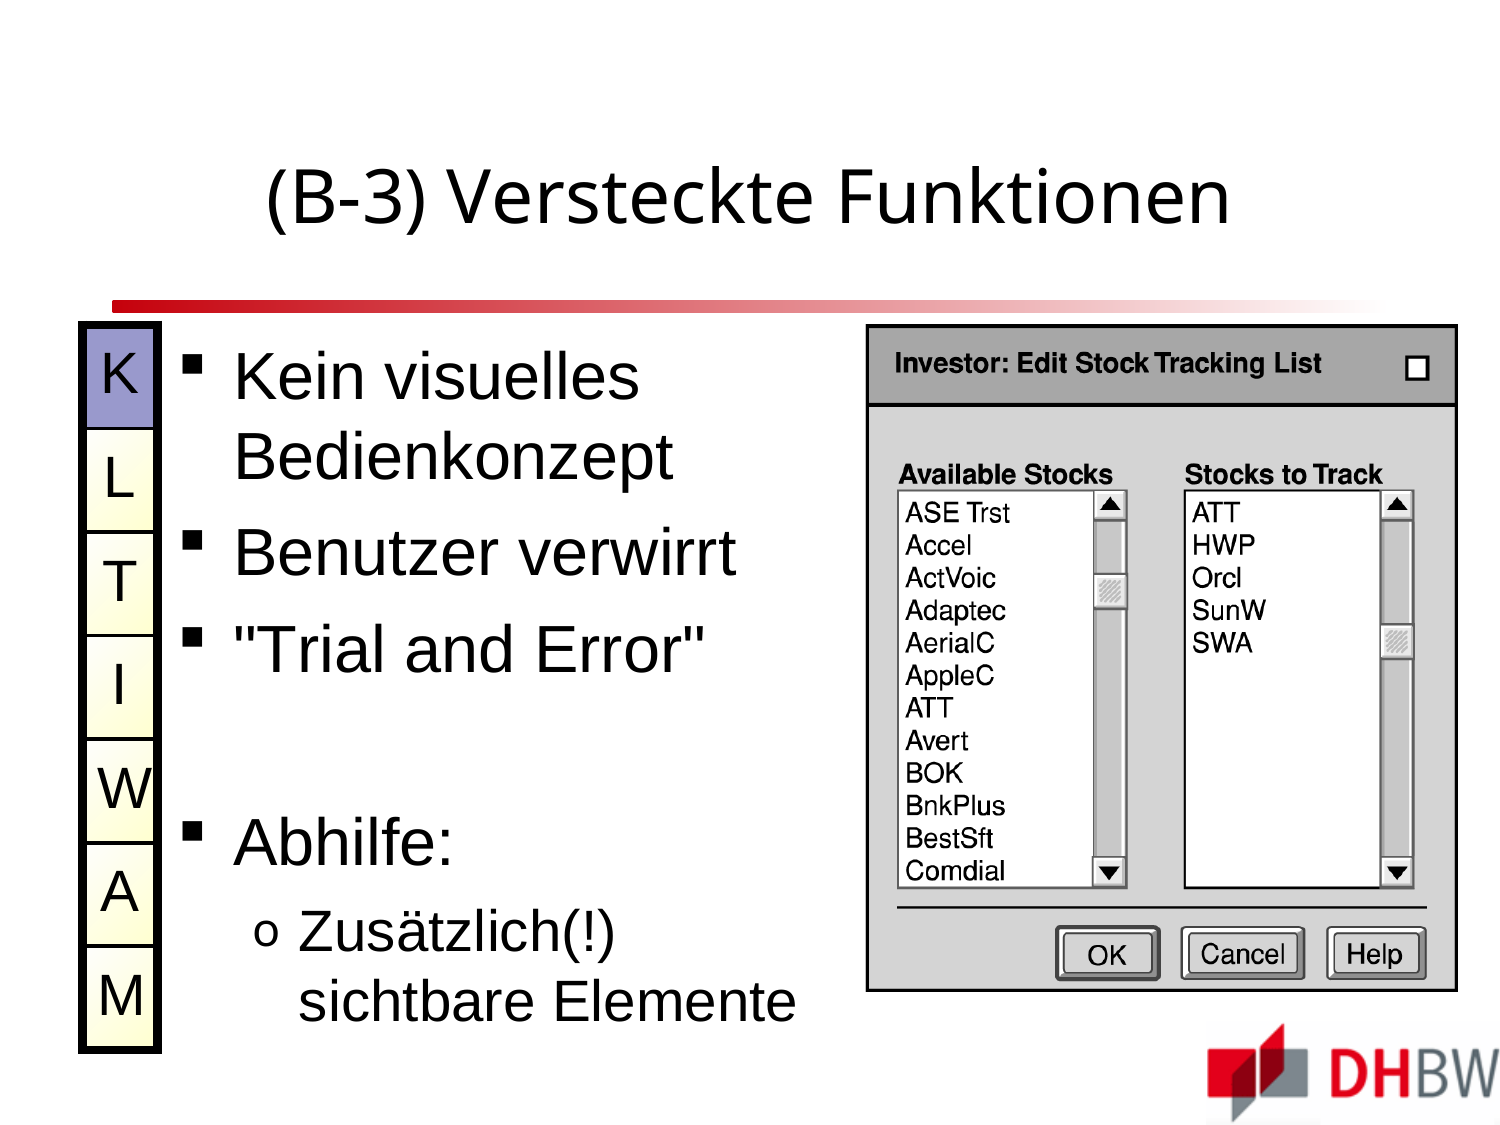

# (B-3) Versteckte Funktionen
| K |
| --- |
| L |
| T |
| I |
| W |
| A |
| M |
Kein visuelles Bedienkonzept
Benutzer verwirrt
"Trial and Error"
Abhilfe:
Zusätzlich(!) sichtbare Elemente